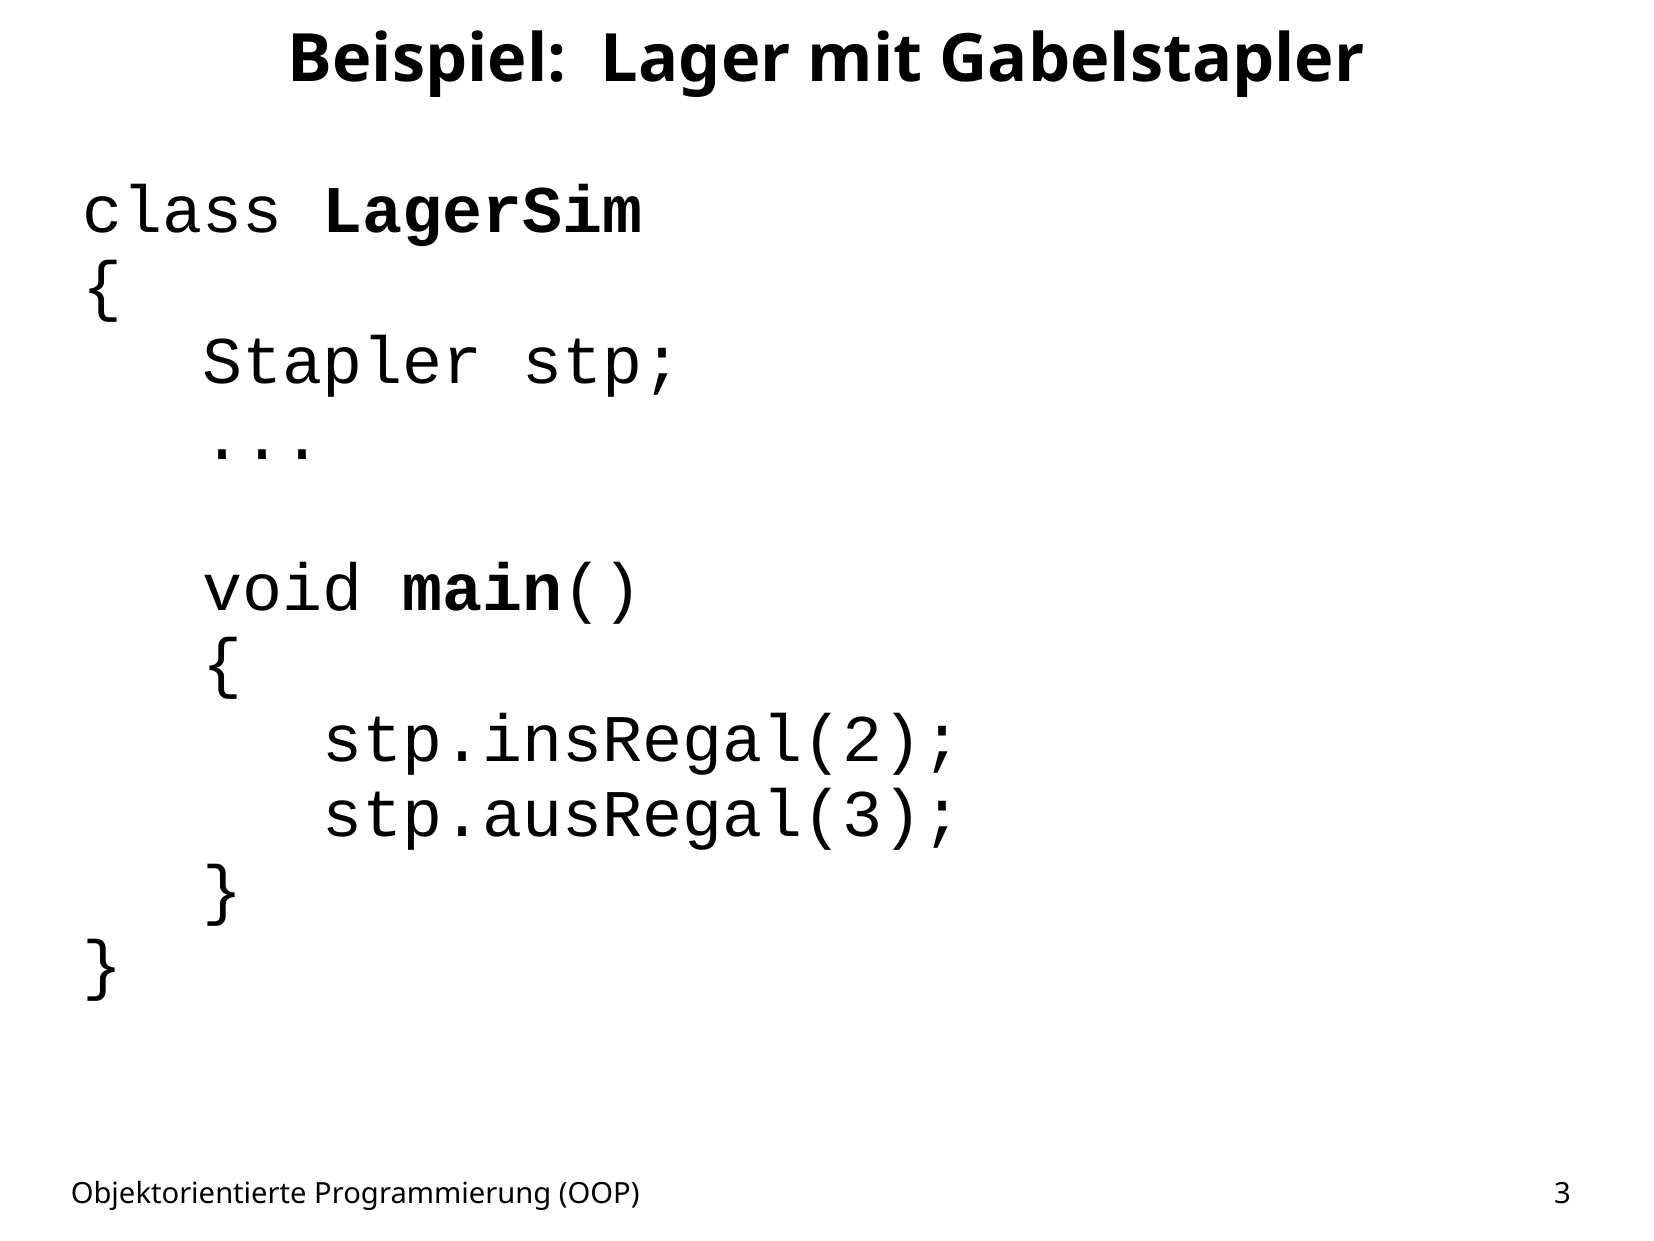

# Beispiel: Lager mit Gabelstapler
class LagerSim
{
 Stapler stp;
 ...
 void main()
 {
 stp.insRegal(2);
 stp.ausRegal(3);
 }
}
Objektorientierte Programmierung (OOP)
3